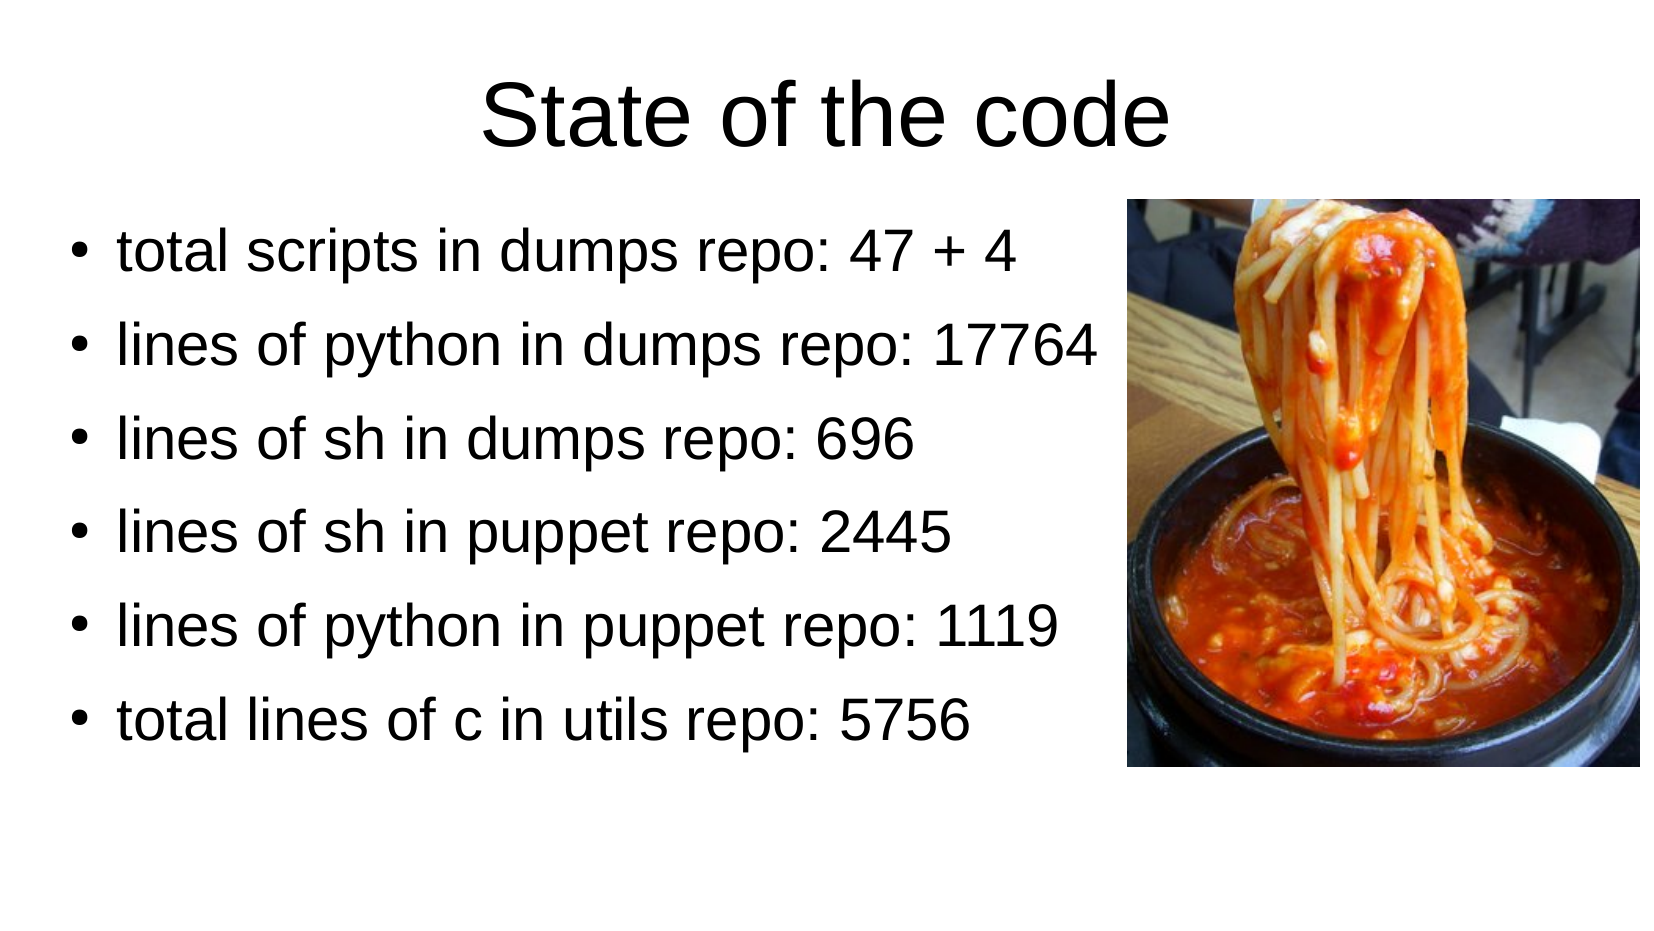

# State of the code
total scripts in dumps repo: 47 + 4
lines of python in dumps repo: 17764
lines of sh in dumps repo: 696
lines of sh in puppet repo: 2445
lines of python in puppet repo: 1119
total lines of c in utils repo: 5756